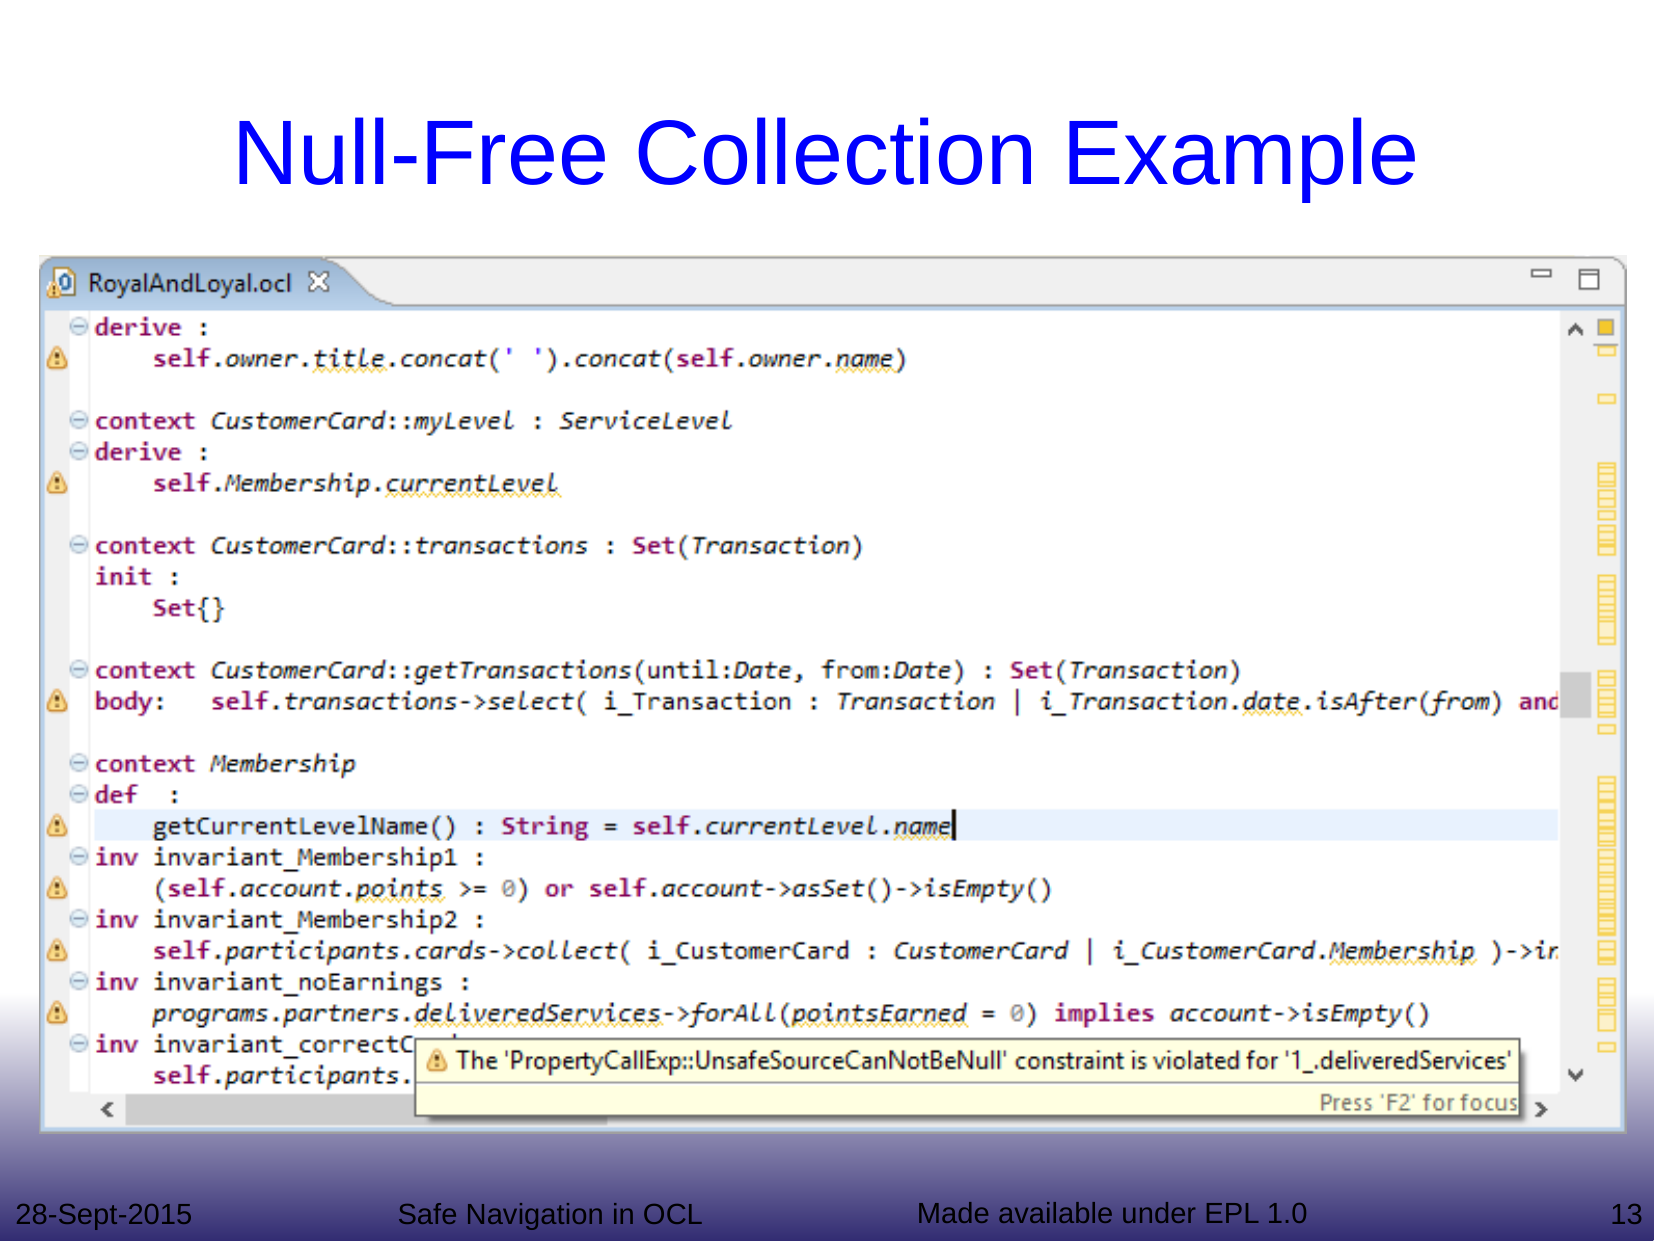

# Null-Free Collection Example
28-Sept-2015
Safe Navigation in OCL
13